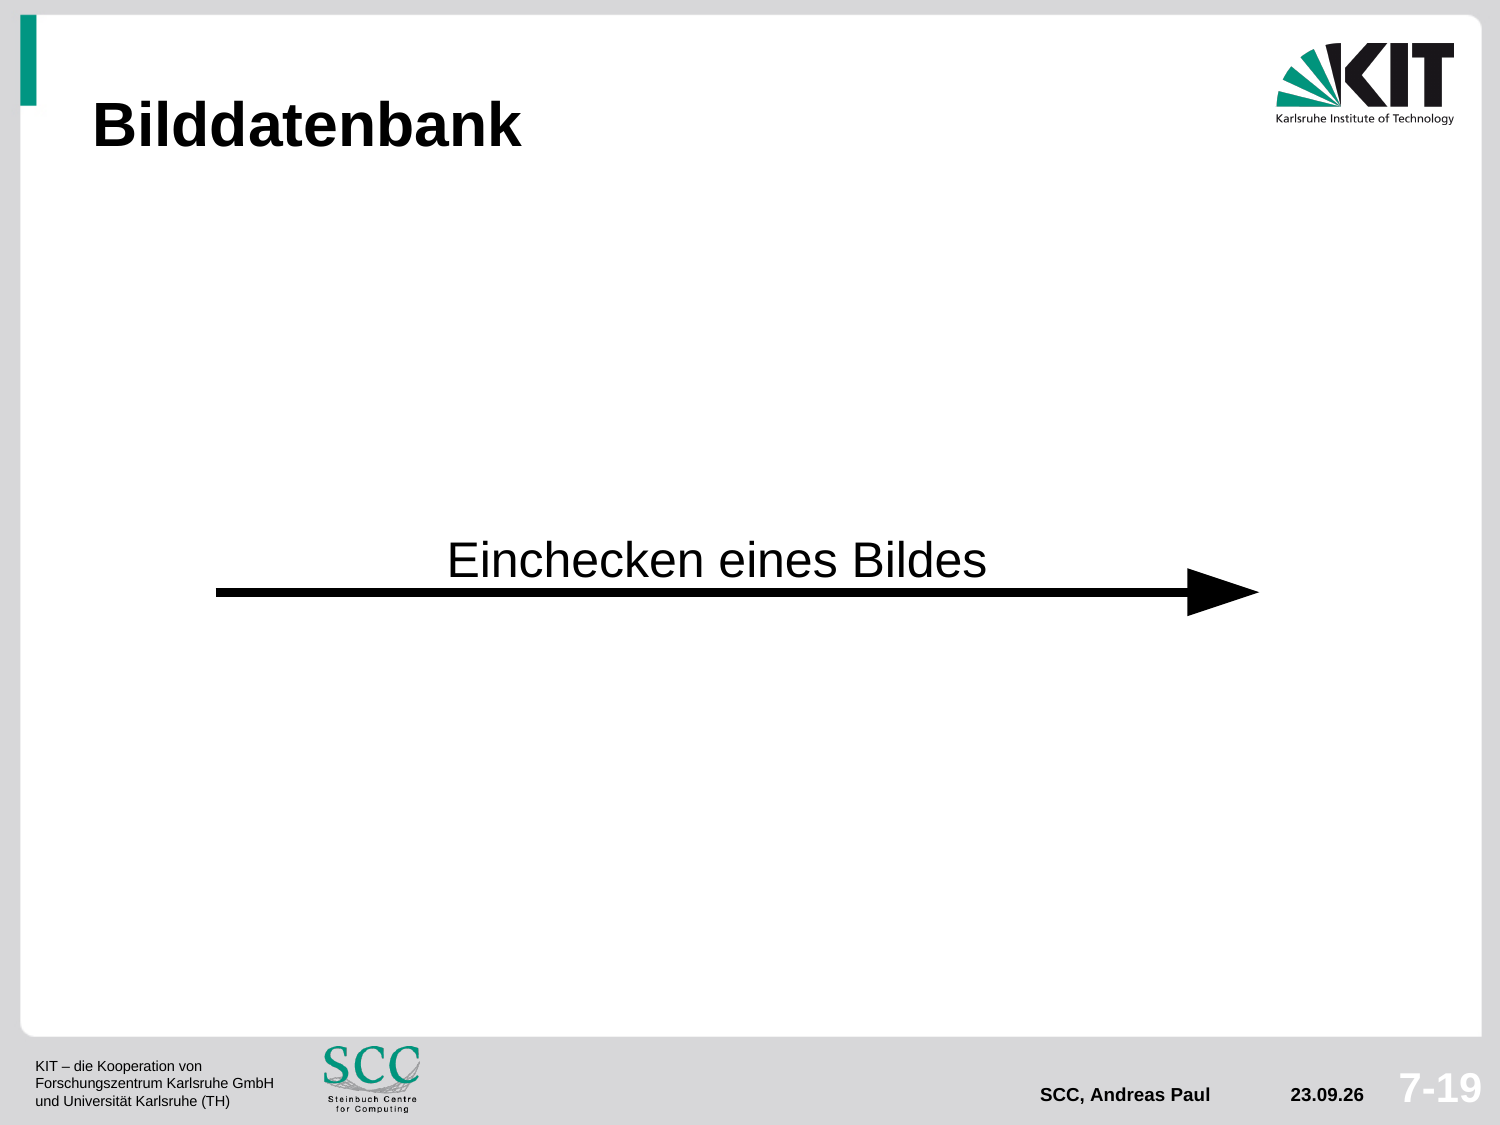

# Bilddatenbank
Einchecken eines Bildes
7
SCC, Andreas Paul